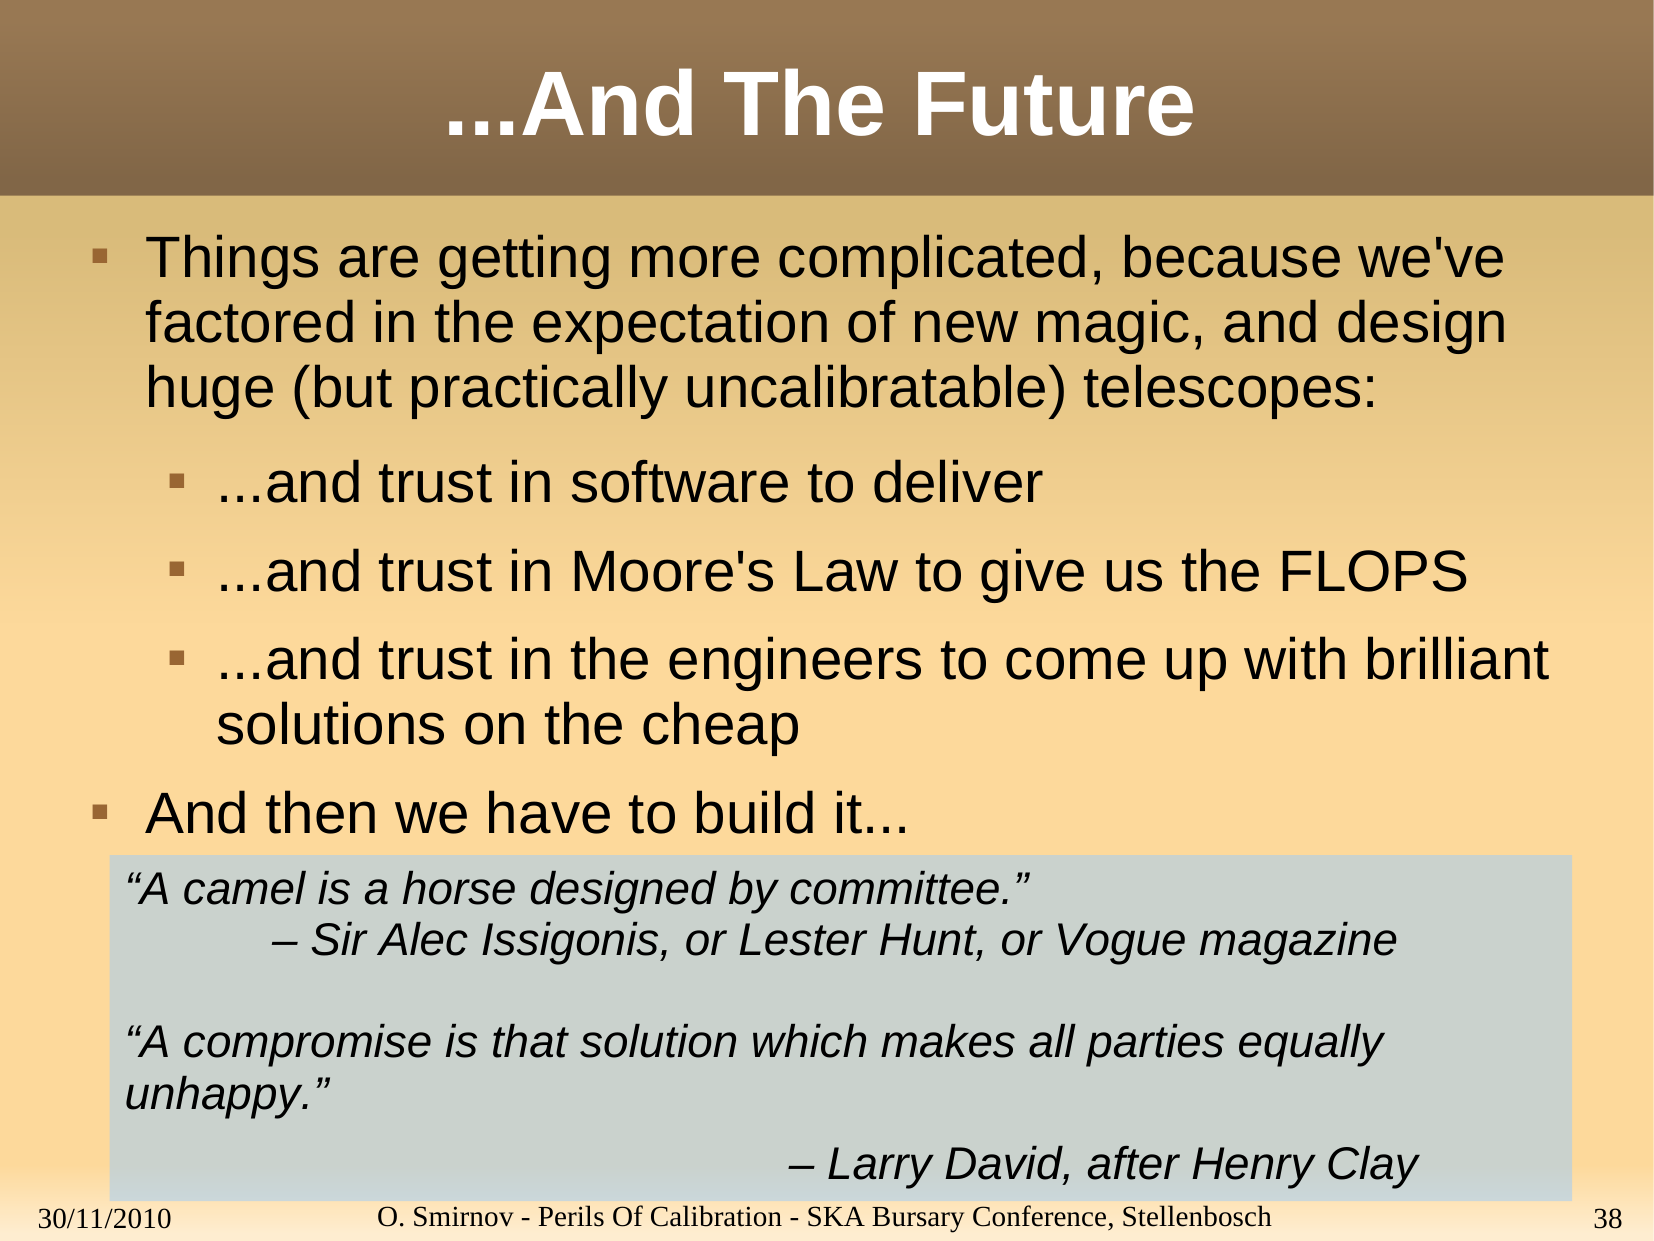

# ...And The Future
Things are getting more complicated, because we've factored in the expectation of new magic, and design huge (but practically uncalibratable) telescopes:
...and trust in software to deliver
...and trust in Moore's Law to give us the FLOPS
...and trust in the engineers to come up with brilliant solutions on the cheap
And then we have to build it...
“A camel is a horse designed by committee.”
		– Sir Alec Issigonis, or Lester Hunt, or Vogue magazine
“A compromise is that solution which makes all parties equally unhappy.”
									– Larry David, after Henry Clay
O. Smirnov - Perils Of Calibration - SKA Bursary Conference, Stellenbosch
30/11/2010
38